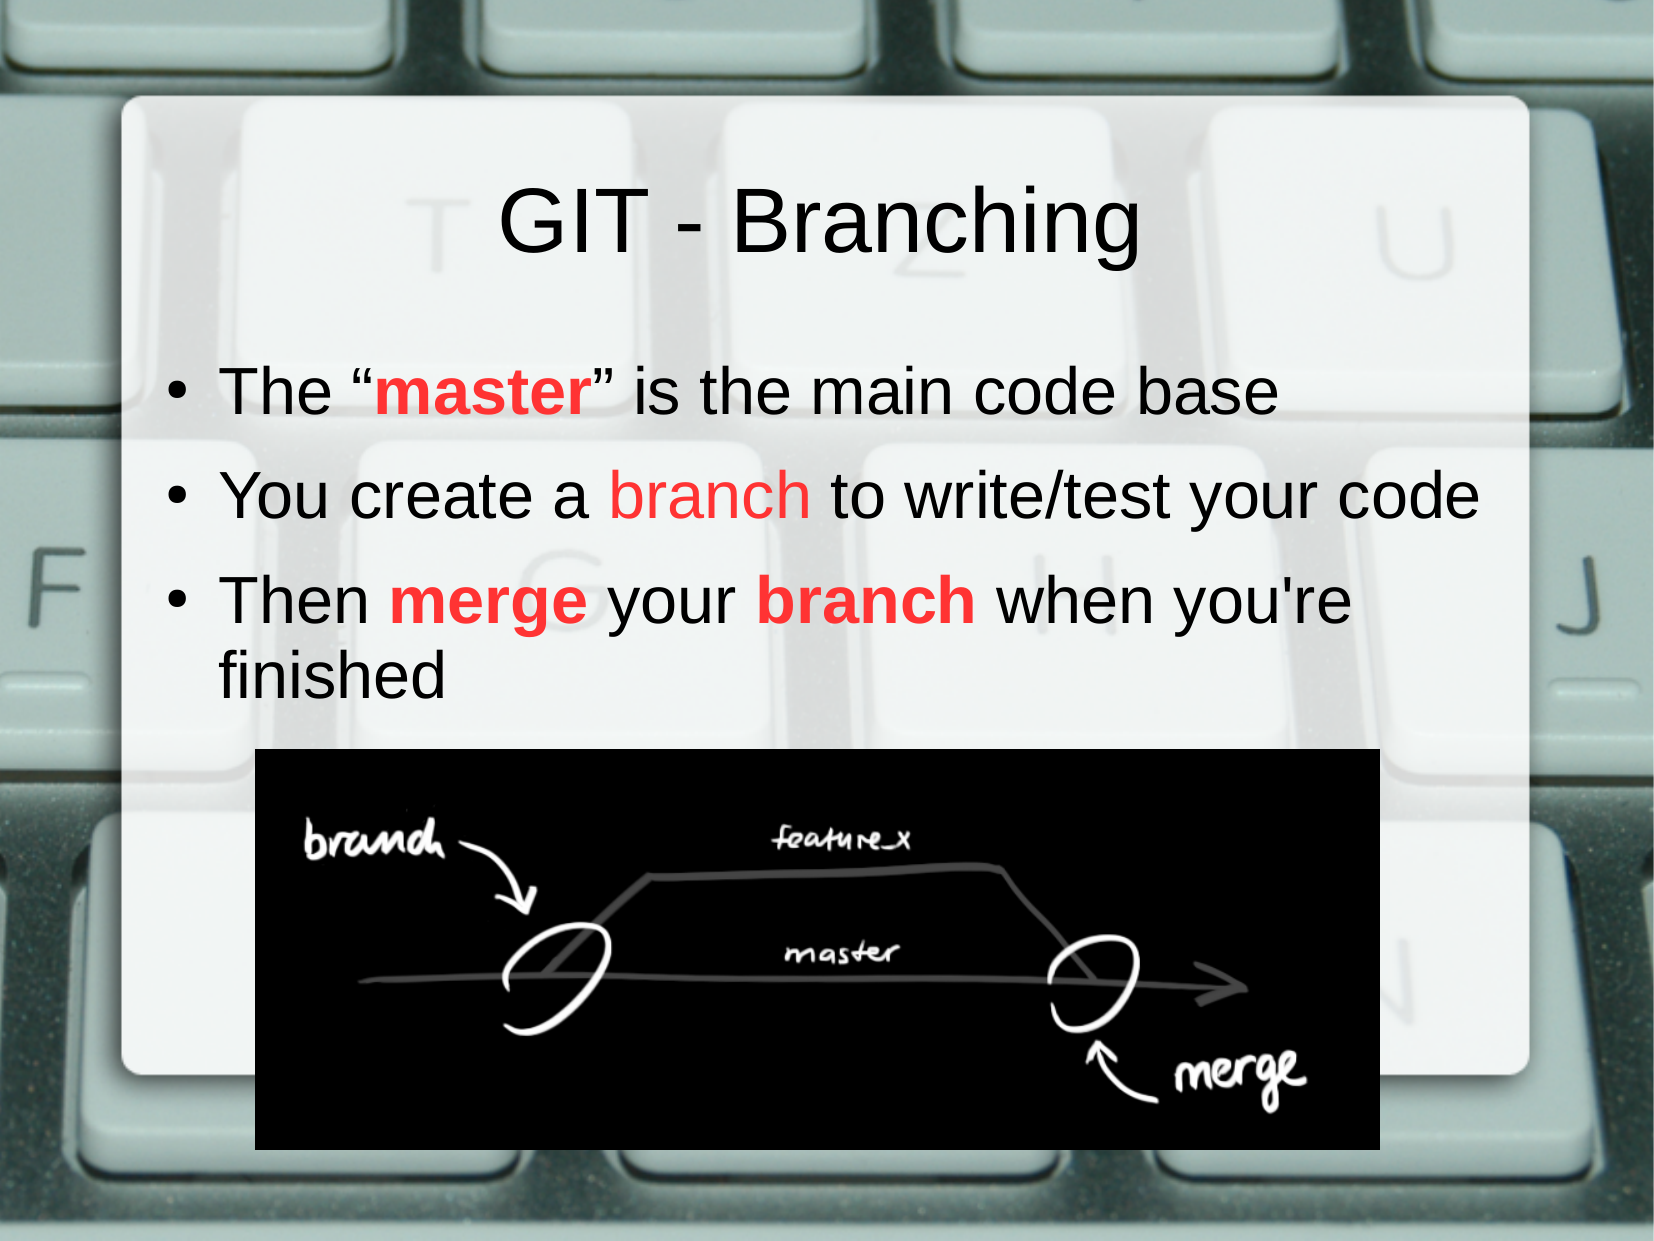

# GIT - Branching
The “master” is the main code base
You create a branch to write/test your code
Then merge your branch when you're finished